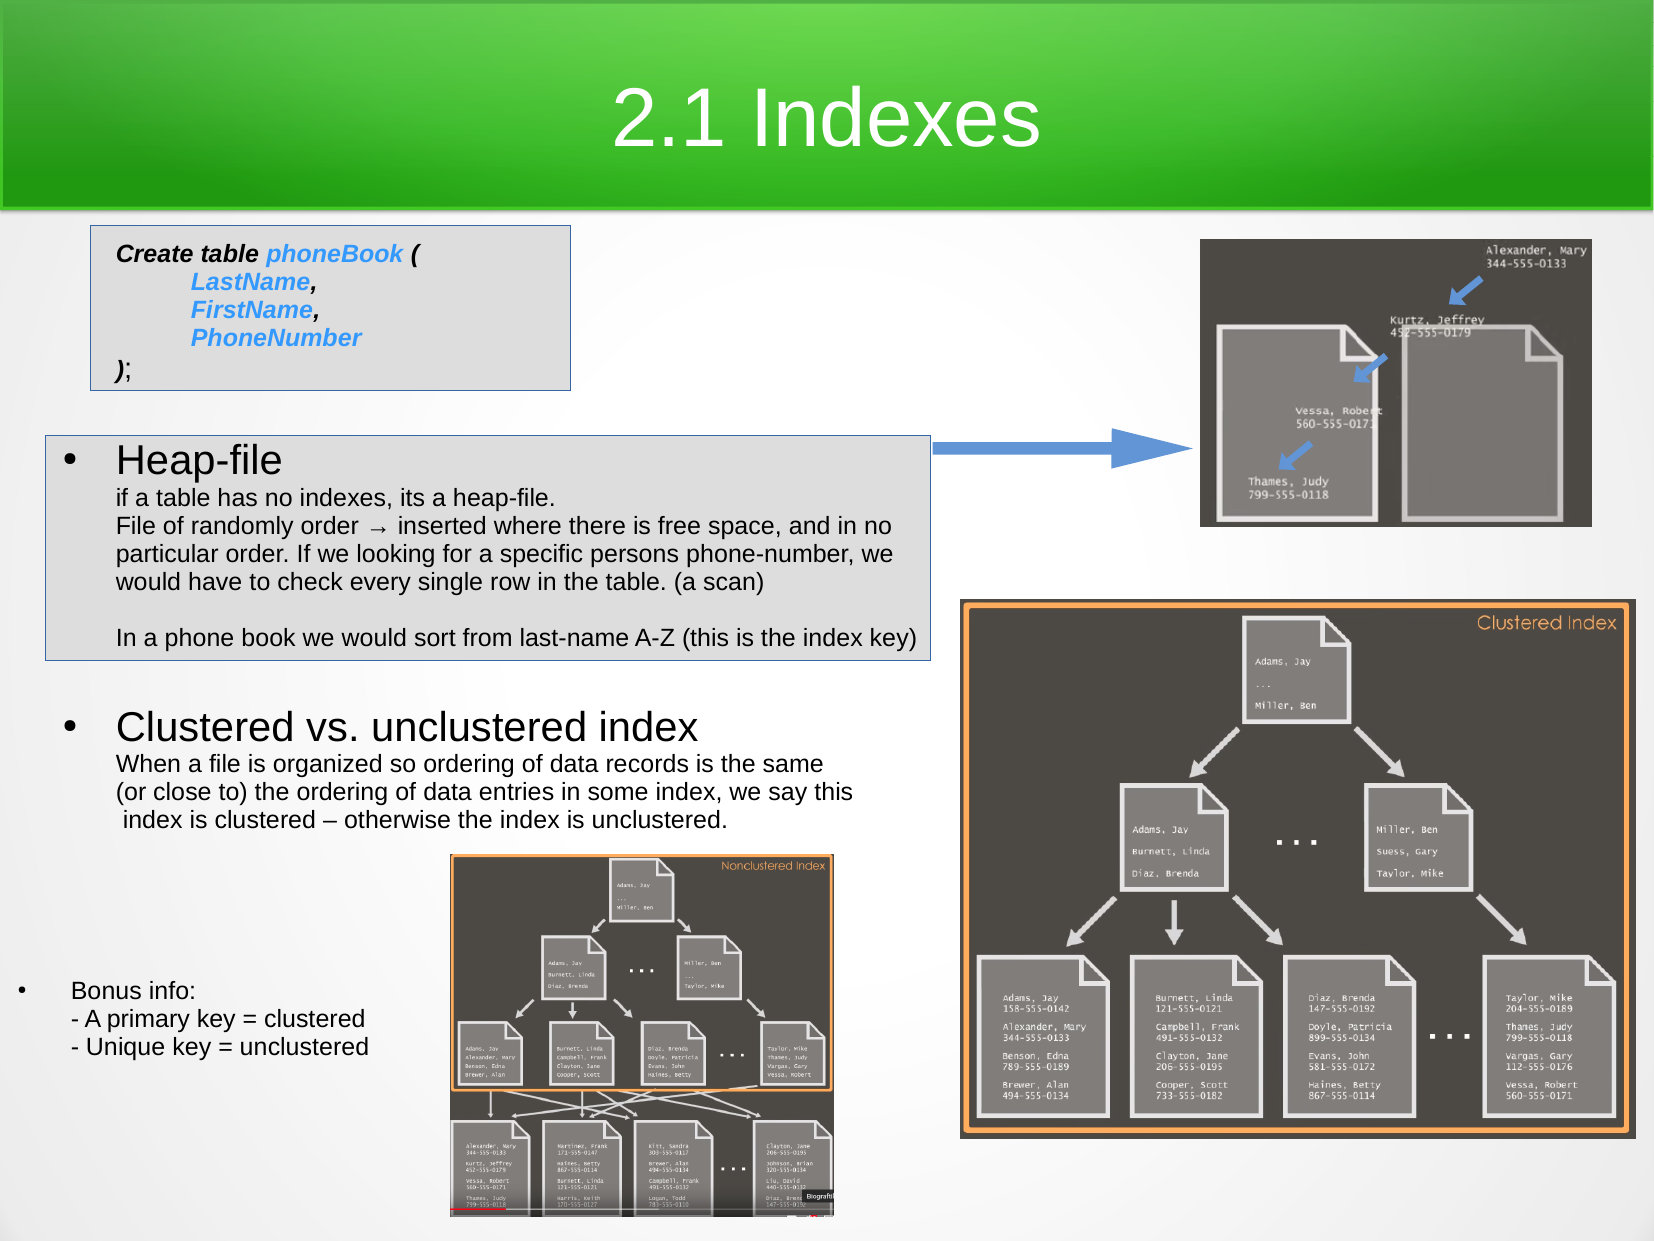

# 2.1 Indexes
Create table phoneBook (
	LastName,
	FirstName,
	PhoneNumber
);
Heap-file
if a table has no indexes, its a heap-file.
File of randomly order → inserted where there is free space, and in no
particular order. If we looking for a specific persons phone-number, we would have to check every single row in the table. (a scan)
In a phone book we would sort from last-name A-Z (this is the index key)
Clustered vs. unclustered index
When a file is organized so ordering of data records is the same
(or close to) the ordering of data entries in some index, we say this
 index is clustered – otherwise the index is unclustered.
Bonus info:
- A primary key = clustered
- Unique key = unclustered